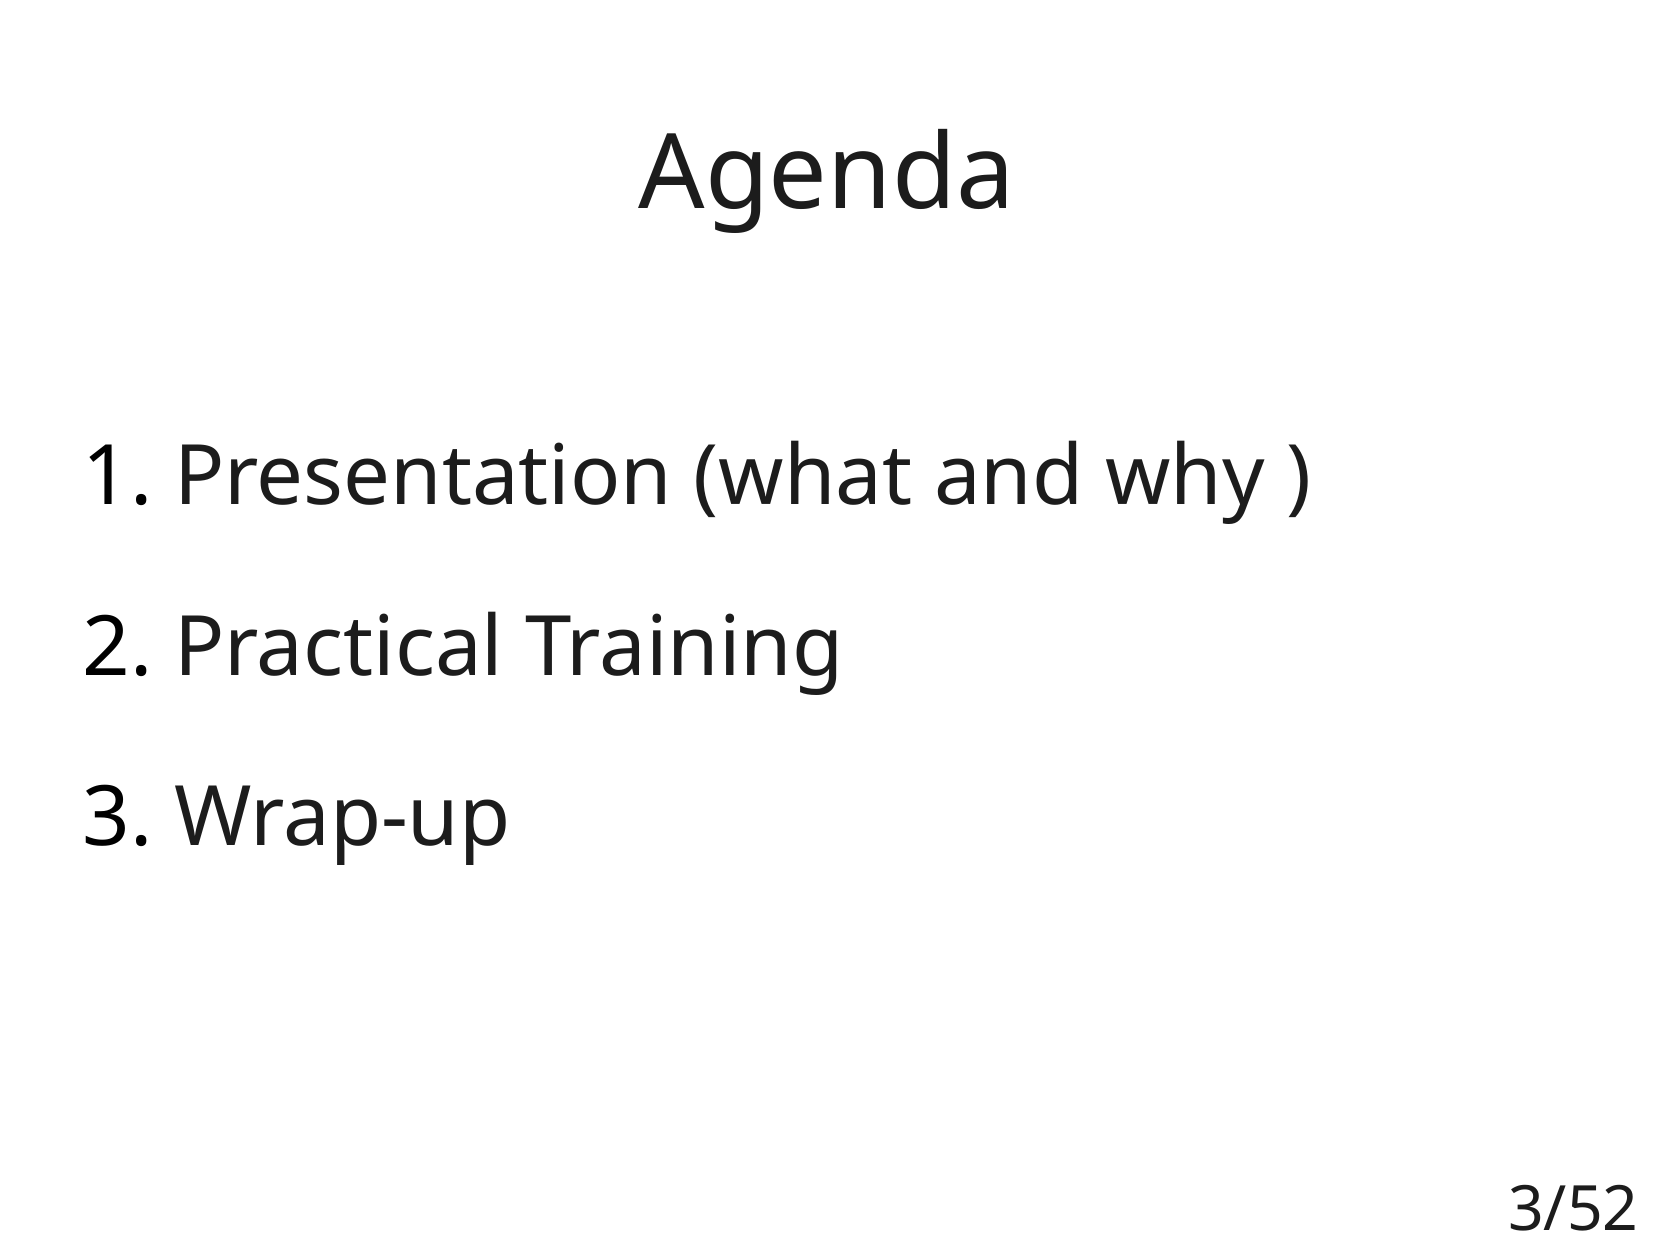

# Agenda
 Presentation (what and why )
 Practical Training
 Wrap-up